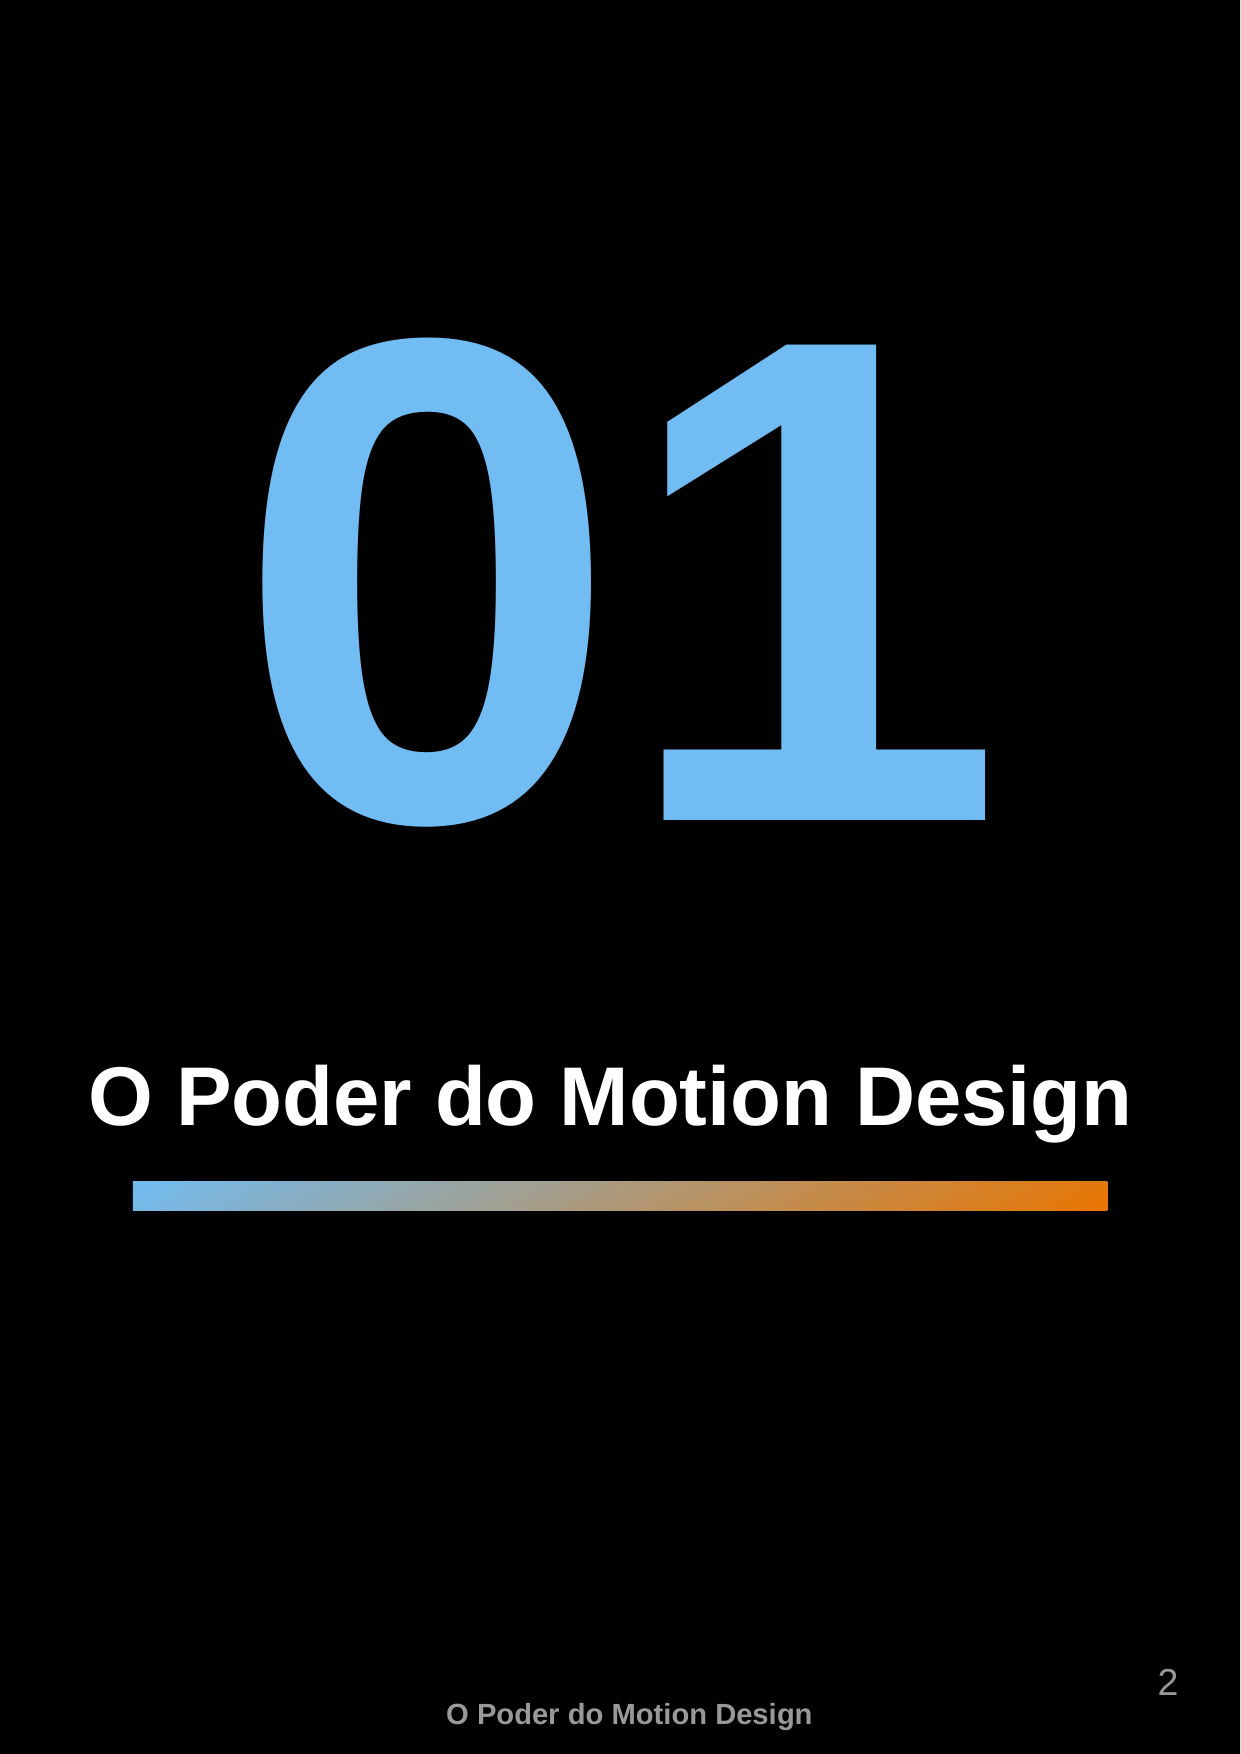

01
O Poder do Motion Design
2
O Poder do Motion Design